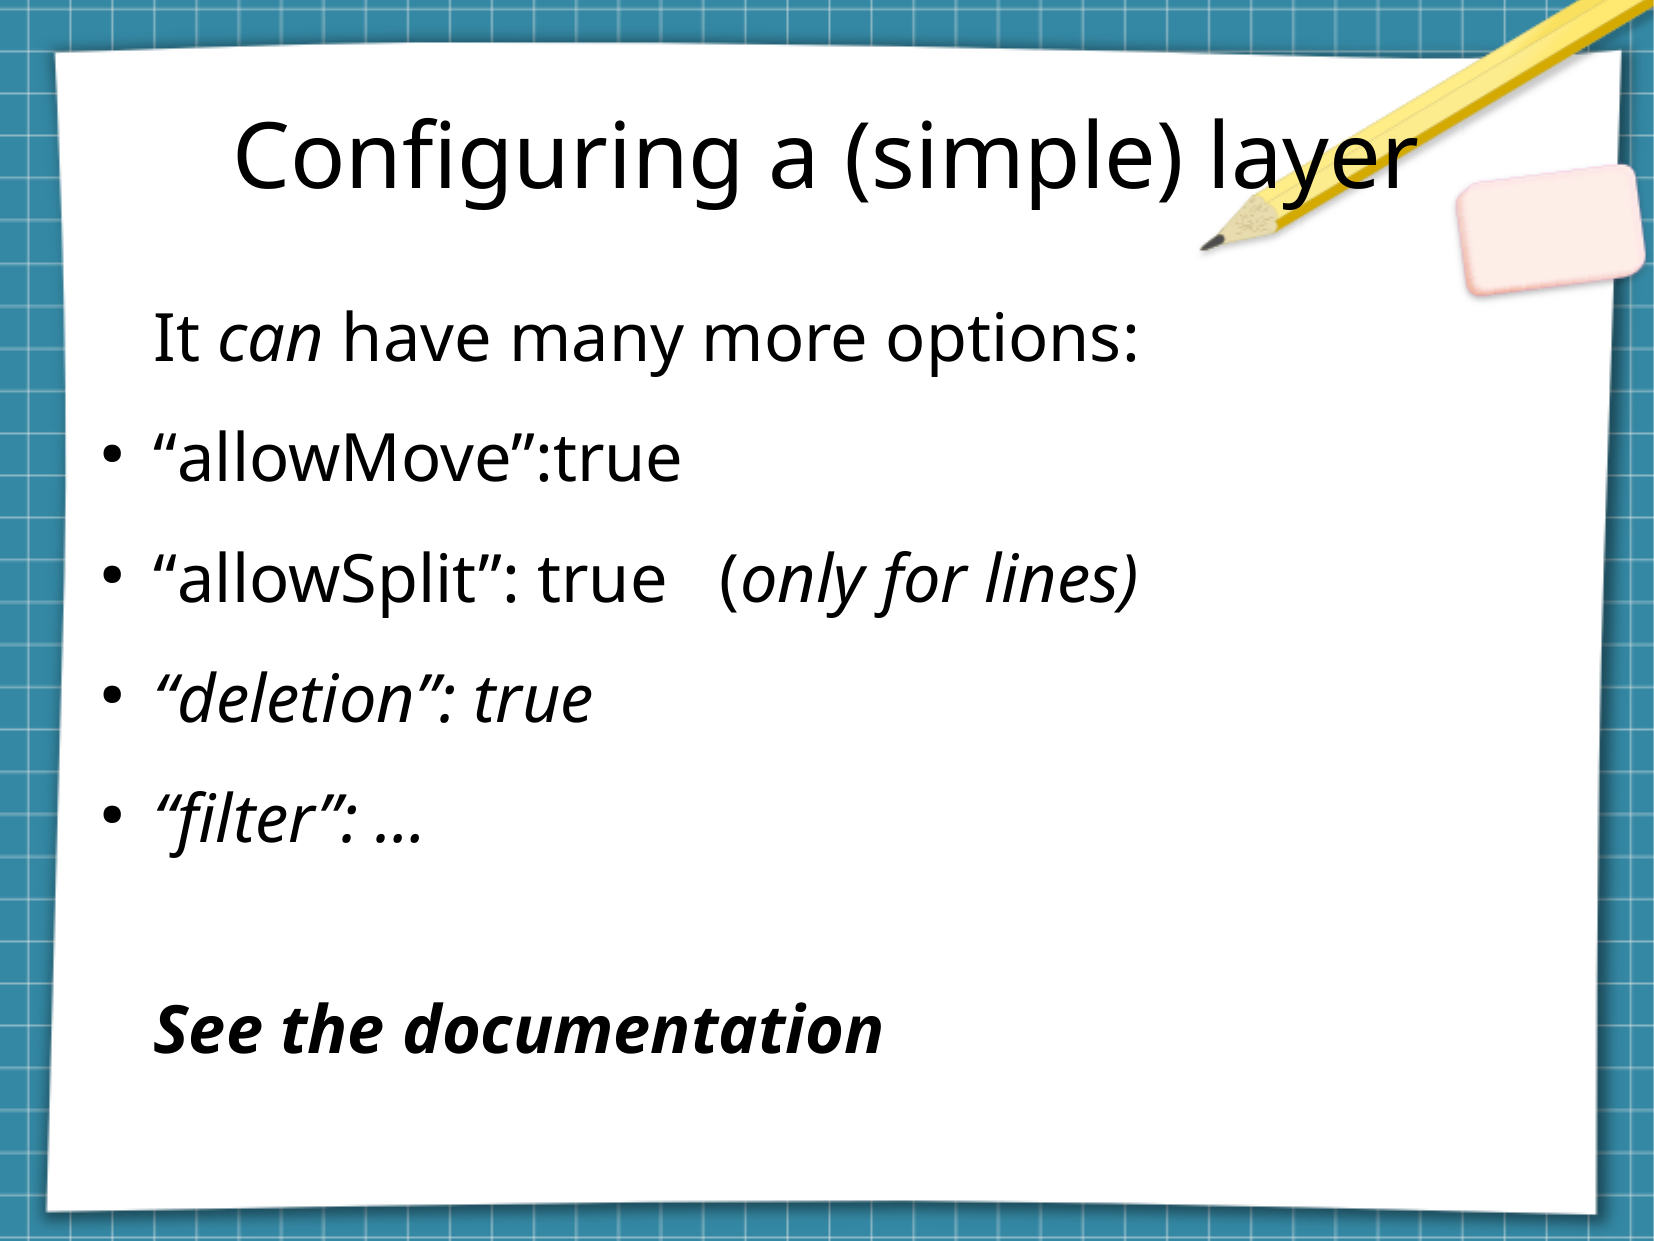

# Configuring a (simple) layer
It can have many more options:
“allowMove”:true
“allowSplit”: true (only for lines)
“deletion”: true
“filter”: …
See the documentation